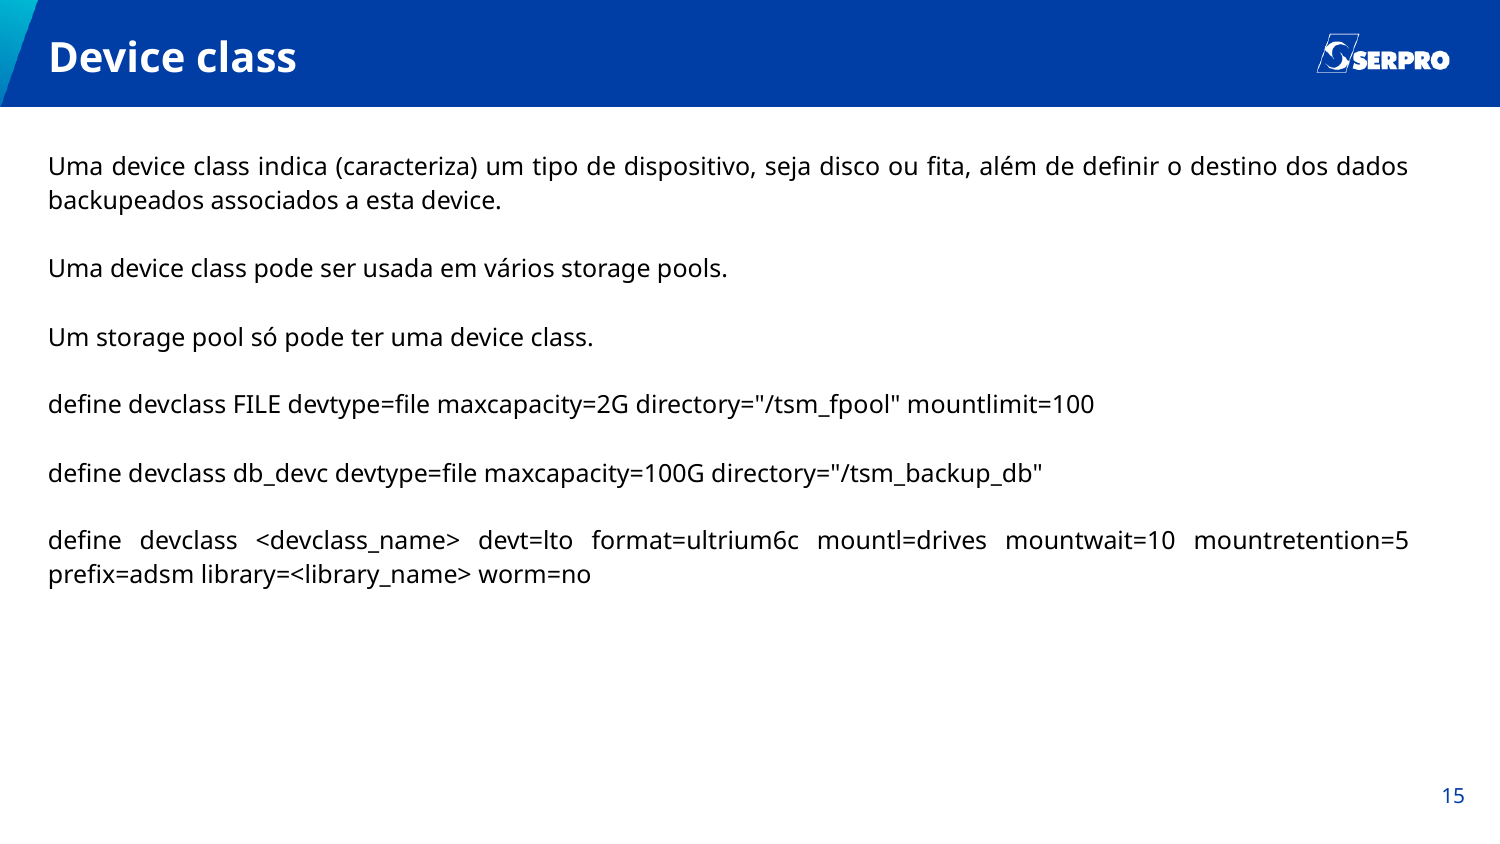

# Device class
Uma device class indica (caracteriza) um tipo de dispositivo, seja disco ou fita, além de definir o destino dos dados backupeados associados a esta device.
Uma device class pode ser usada em vários storage pools.
Um storage pool só pode ter uma device class.
define devclass FILE devtype=file maxcapacity=2G directory="/tsm_fpool" mountlimit=100
define devclass db_devc devtype=file maxcapacity=100G directory="/tsm_backup_db"
define devclass <devclass_name> devt=lto format=ultrium6c mountl=drives mountwait=10 mountretention=5 prefix=adsm library=<library_name> worm=no